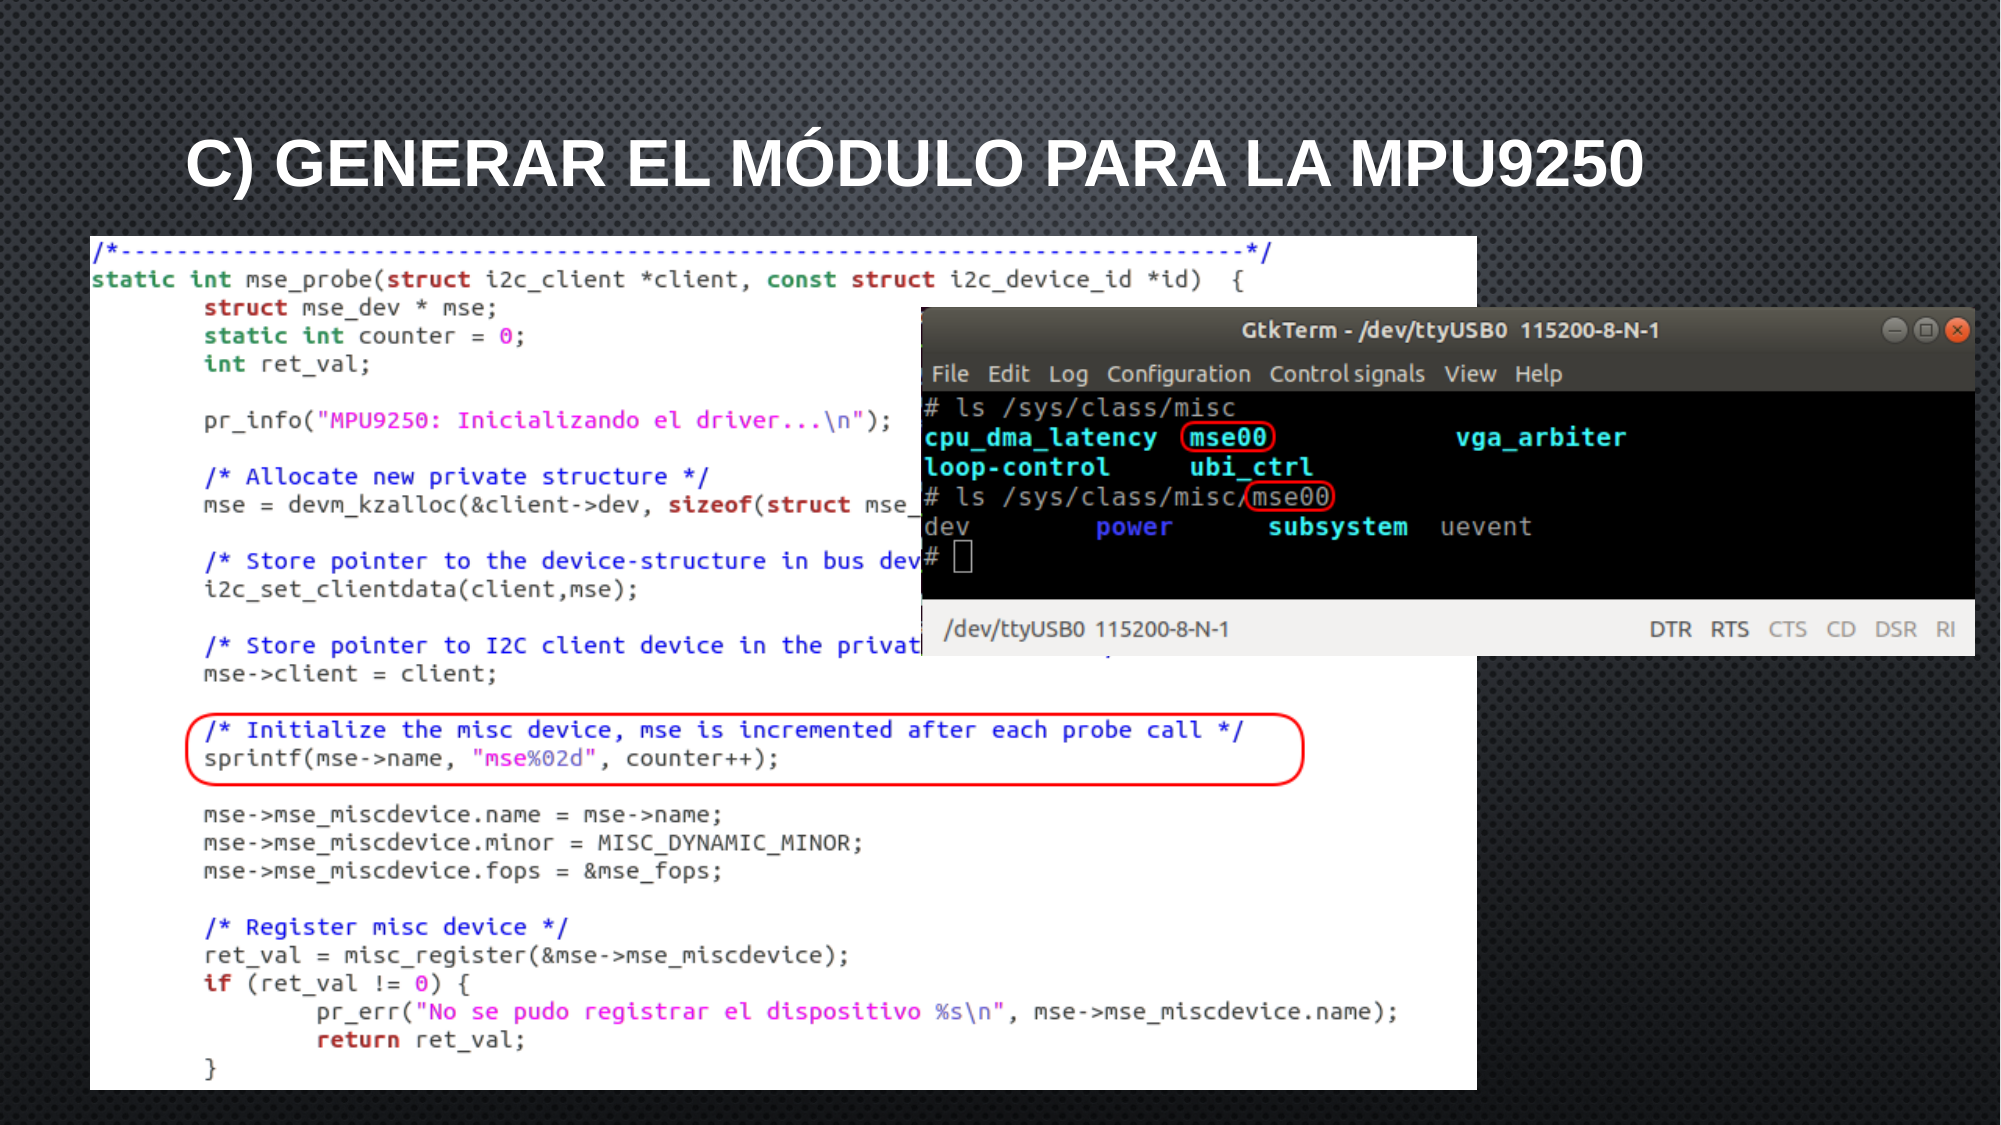

# C) Generar el módulo para la MPU9250